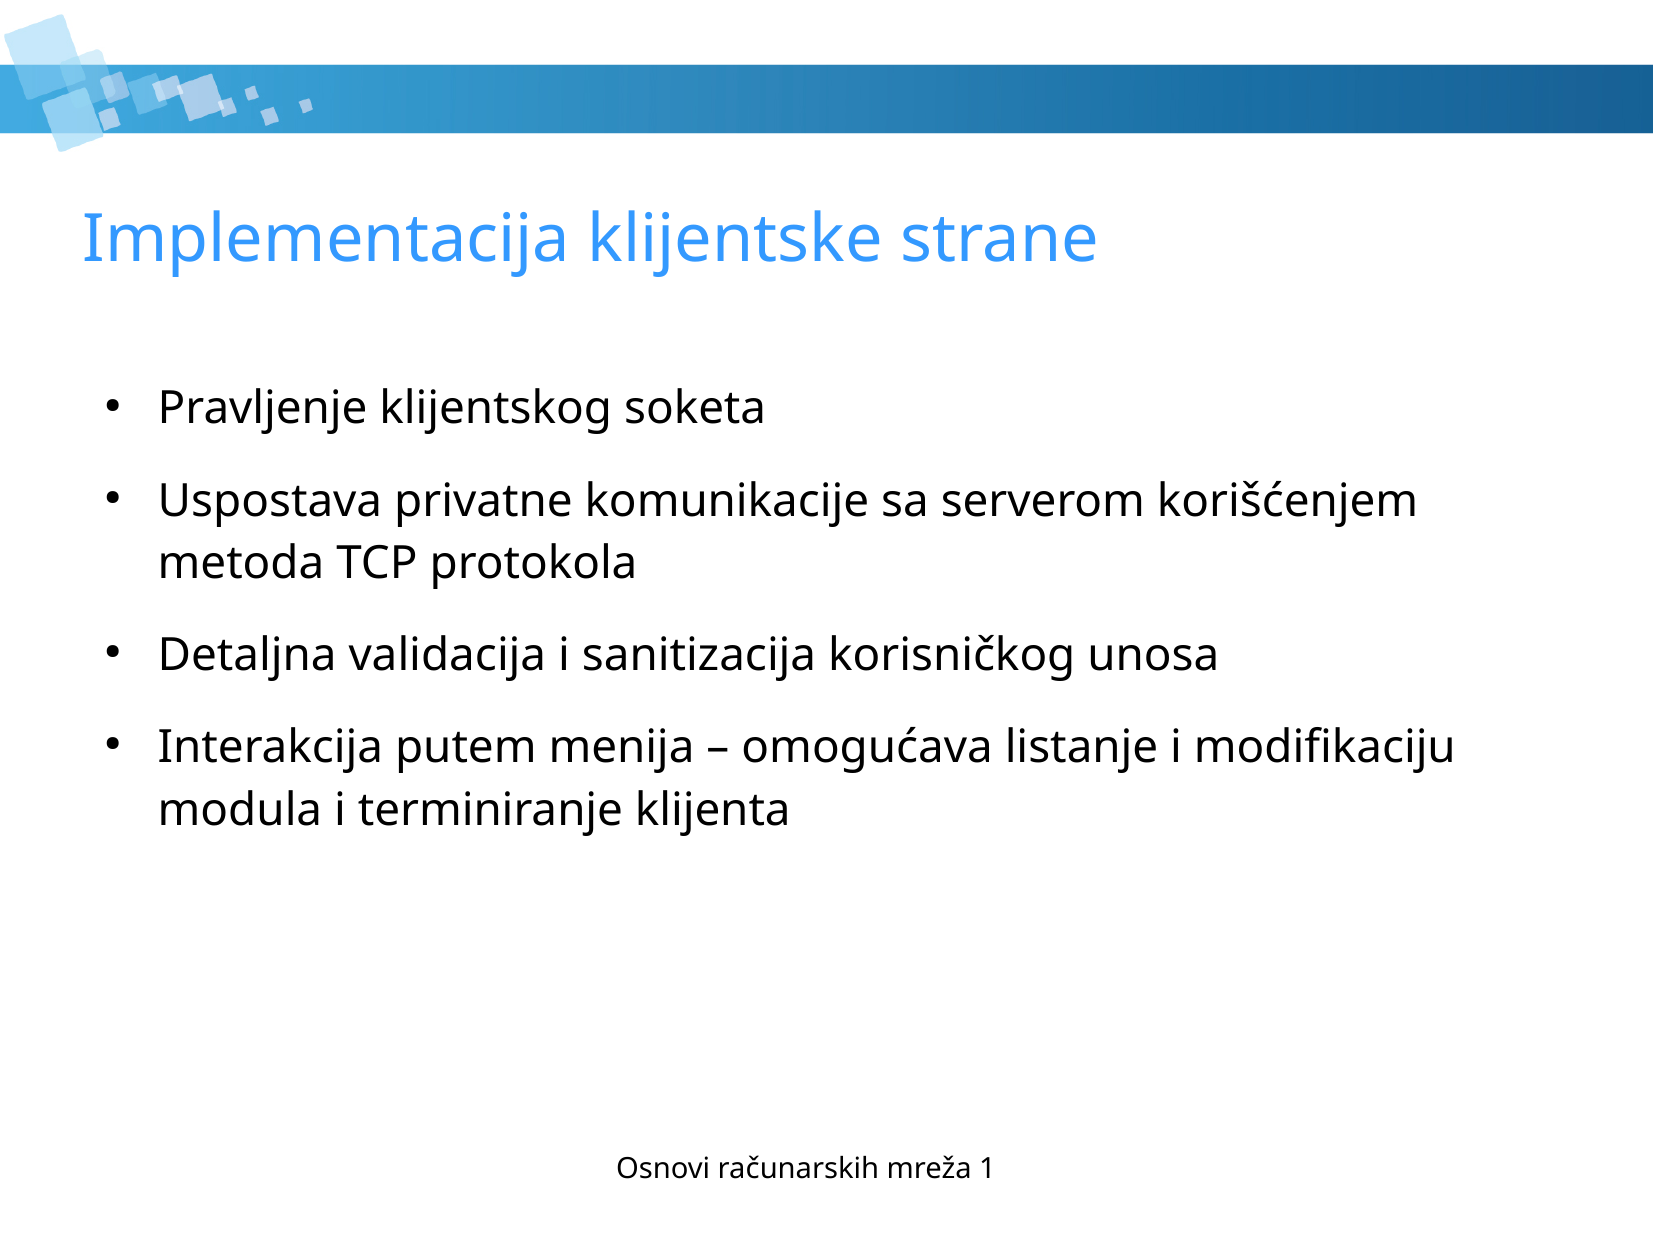

# Implementacija klijentske strane
Pravljenje klijentskog soketa
Uspostava privatne komunikacije sa serverom korišćenjem metoda TCP protokola
Detaljna validacija i sanitizacija korisničkog unosa
Interakcija putem menija – omogućava listanje i modifikaciju modula i terminiranje klijenta
Osnovi računarskih mreža 1